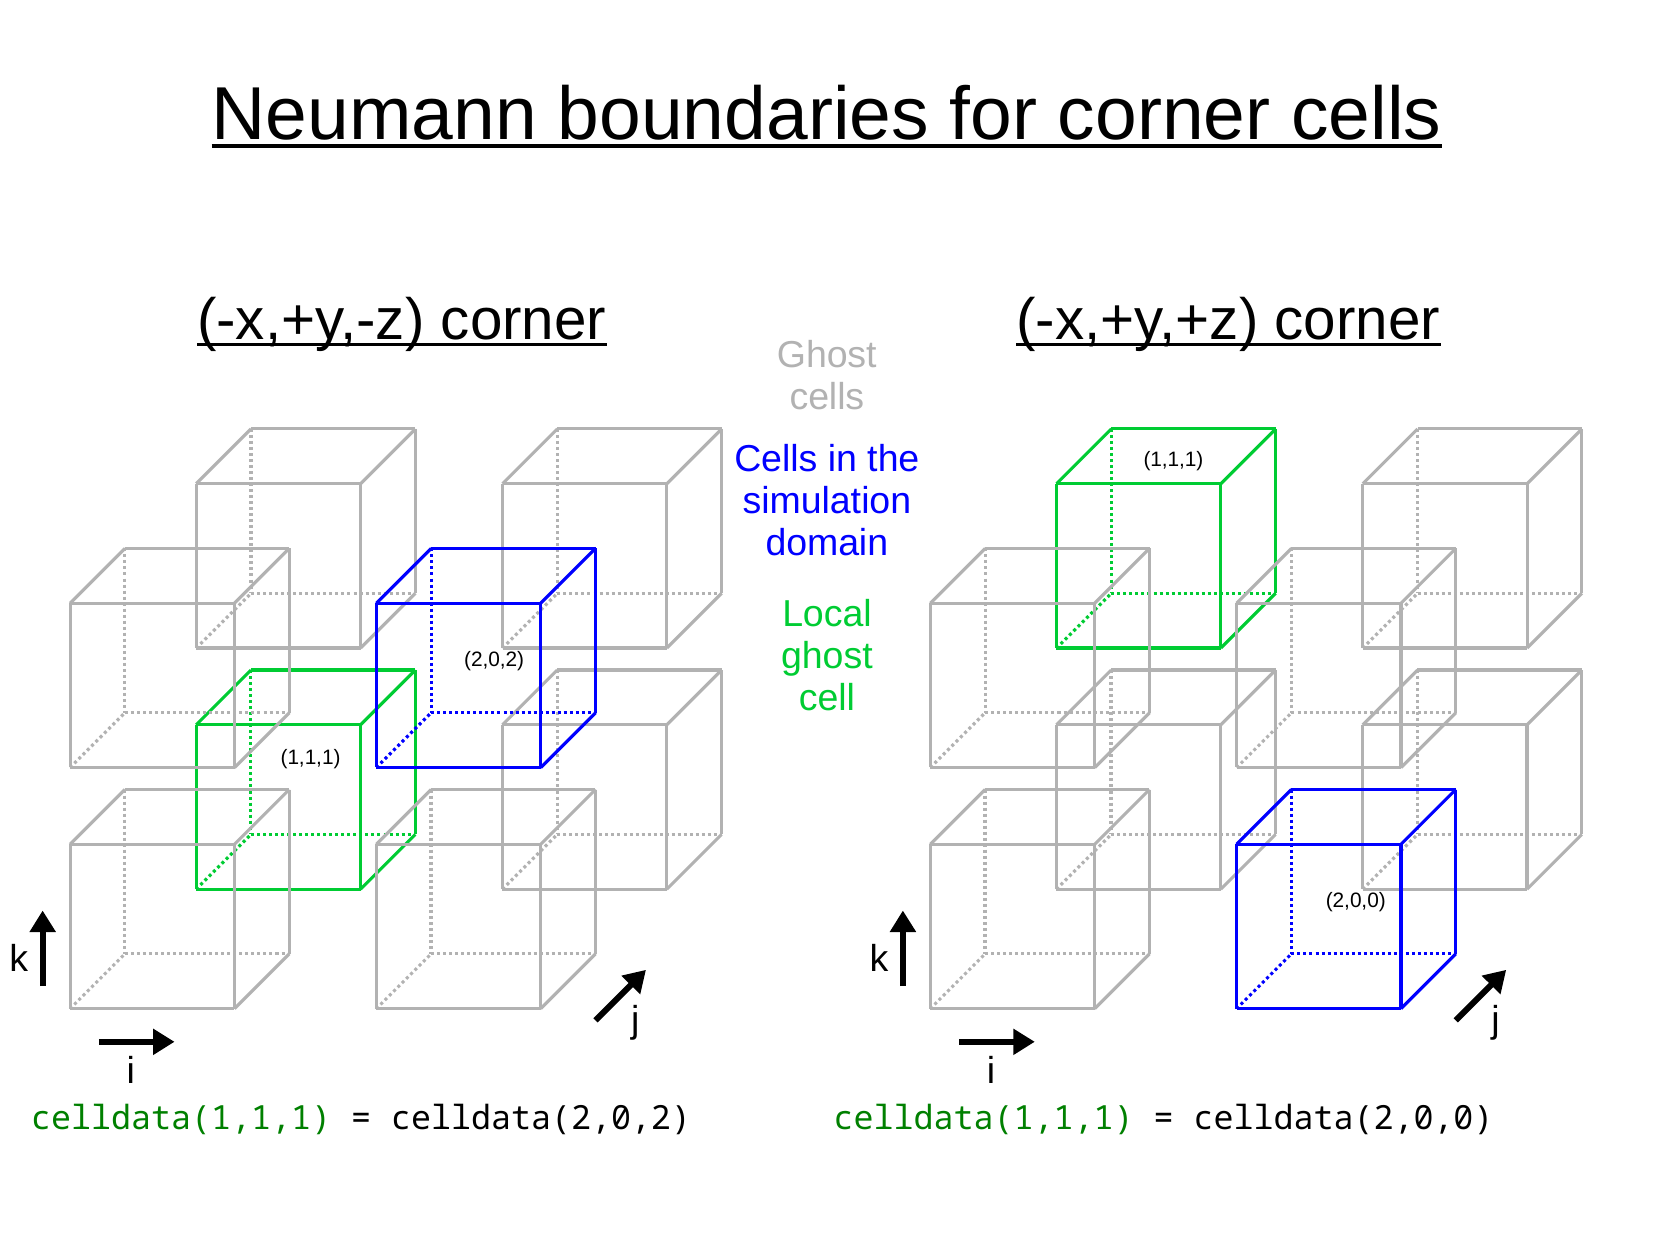

Neumann boundaries for corner cells
(-x,+y,-z) corner
(-x,+y,+z) corner
Ghost
cells
Cells in the simulation domain
(1,1,1)
Local ghost
cell
(2,0,2)
(1,1,1)
(2,0,0)
k
j
i
k
j
i
celldata(1,1,1) = celldata(2,0,2)
celldata(1,1,1) = celldata(2,0,0)